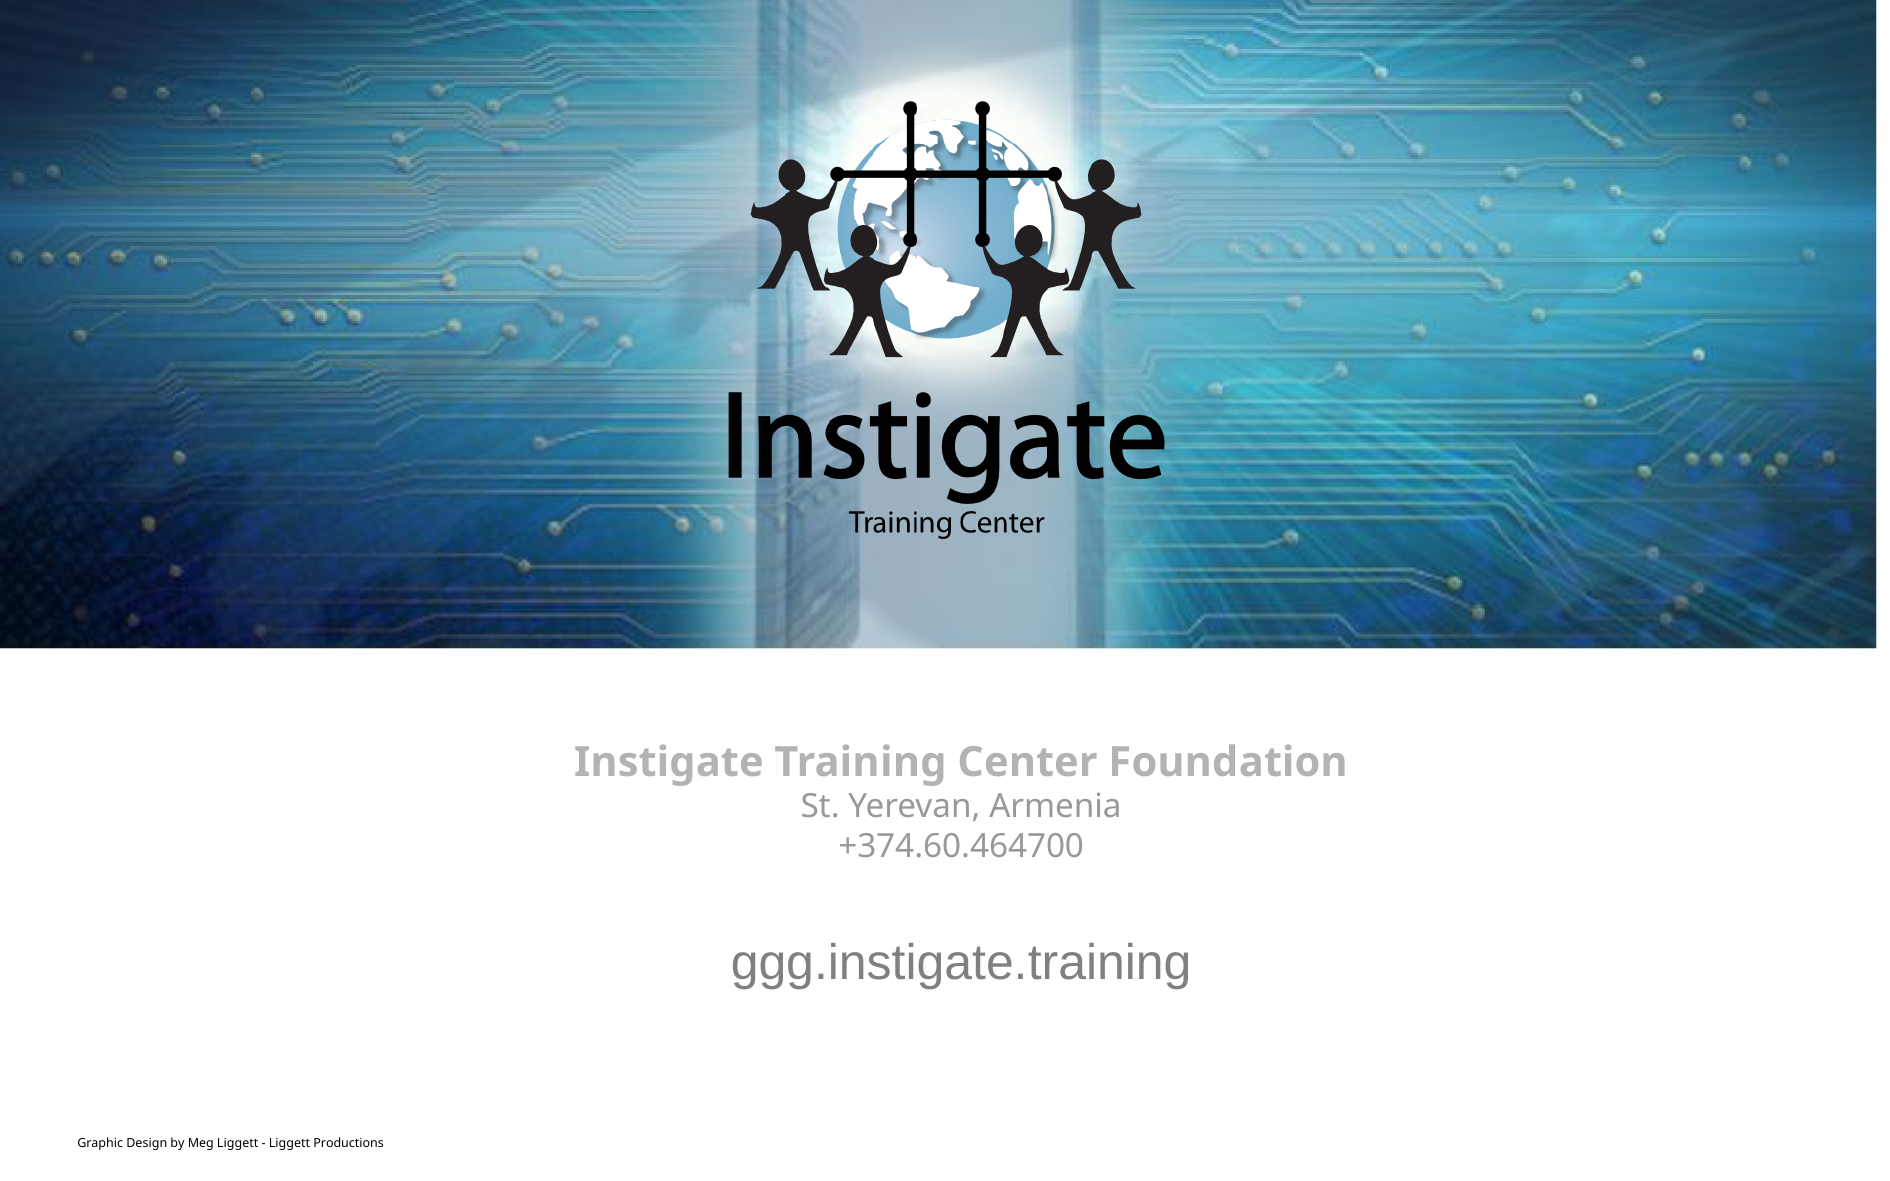

Instigate Training Center Foundation
St. Yerevan, Armenia
+374.60.464700
ggg.instigate.training